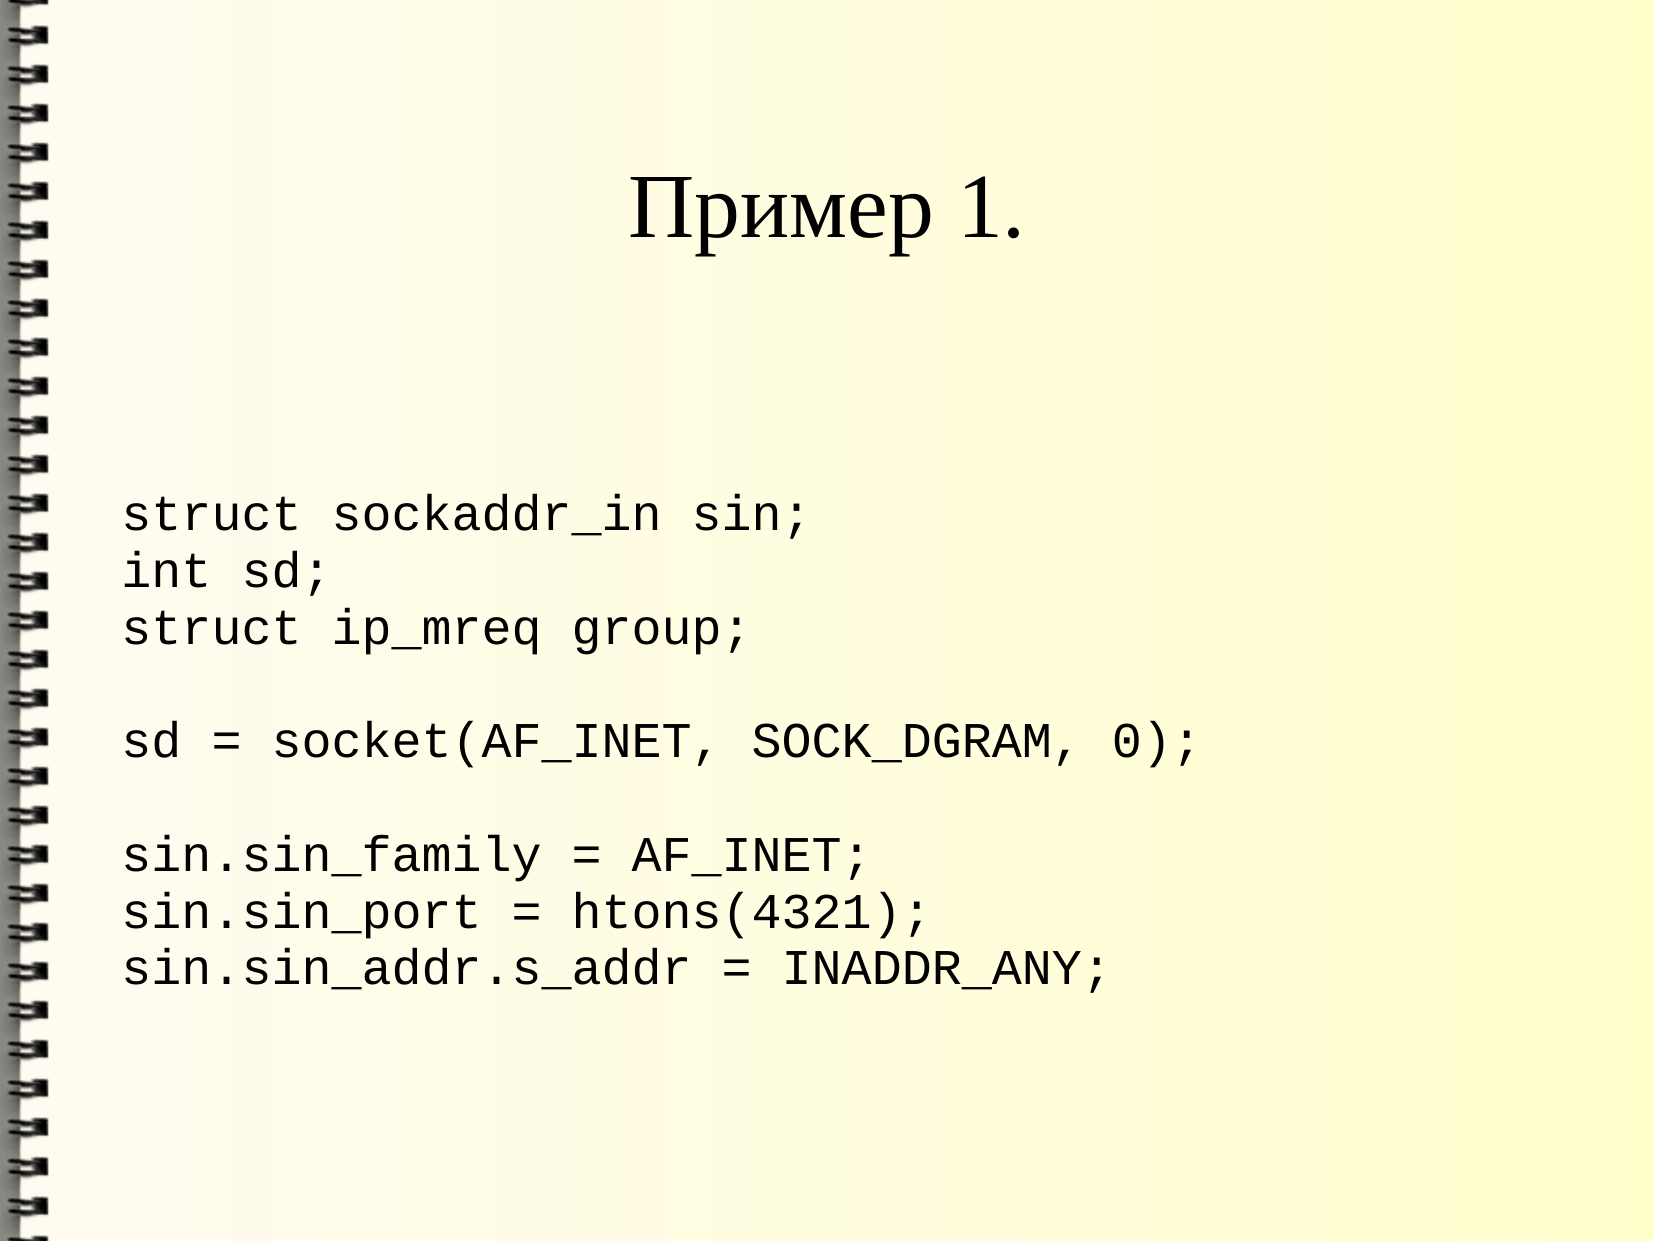

# Пример 1.
struct sockaddr_in sin;
int sd;
struct ip_mreq group;
sd = socket(AF_INET, SOCK_DGRAM, 0);
sin.sin_family = AF_INET;
sin.sin_port = htons(4321);
sin.sin_addr.s_addr = INADDR_ANY;